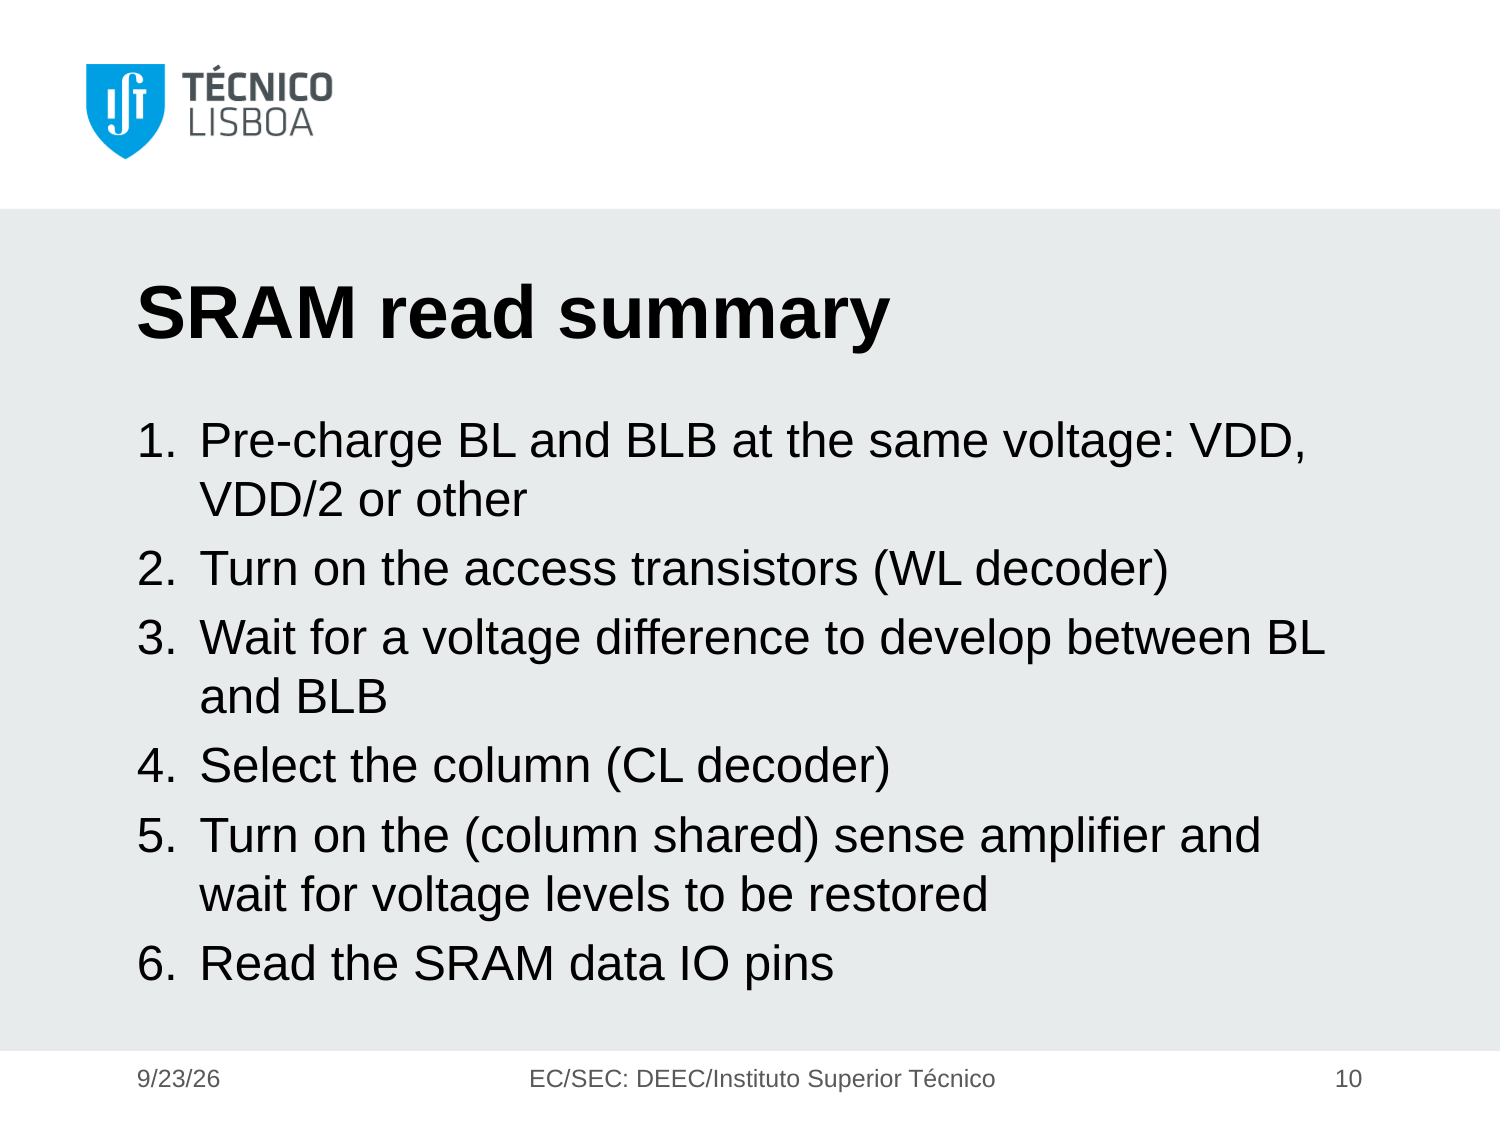

# SRAM read summary
Pre-charge BL and BLB at the same voltage: VDD, VDD/2 or other
Turn on the access transistors (WL decoder)
Wait for a voltage difference to develop between BL and BLB
Select the column (CL decoder)
Turn on the (column shared) sense amplifier and wait for voltage levels to be restored
Read the SRAM data IO pins
EC/SEC: DEEC/Instituto Superior Técnico